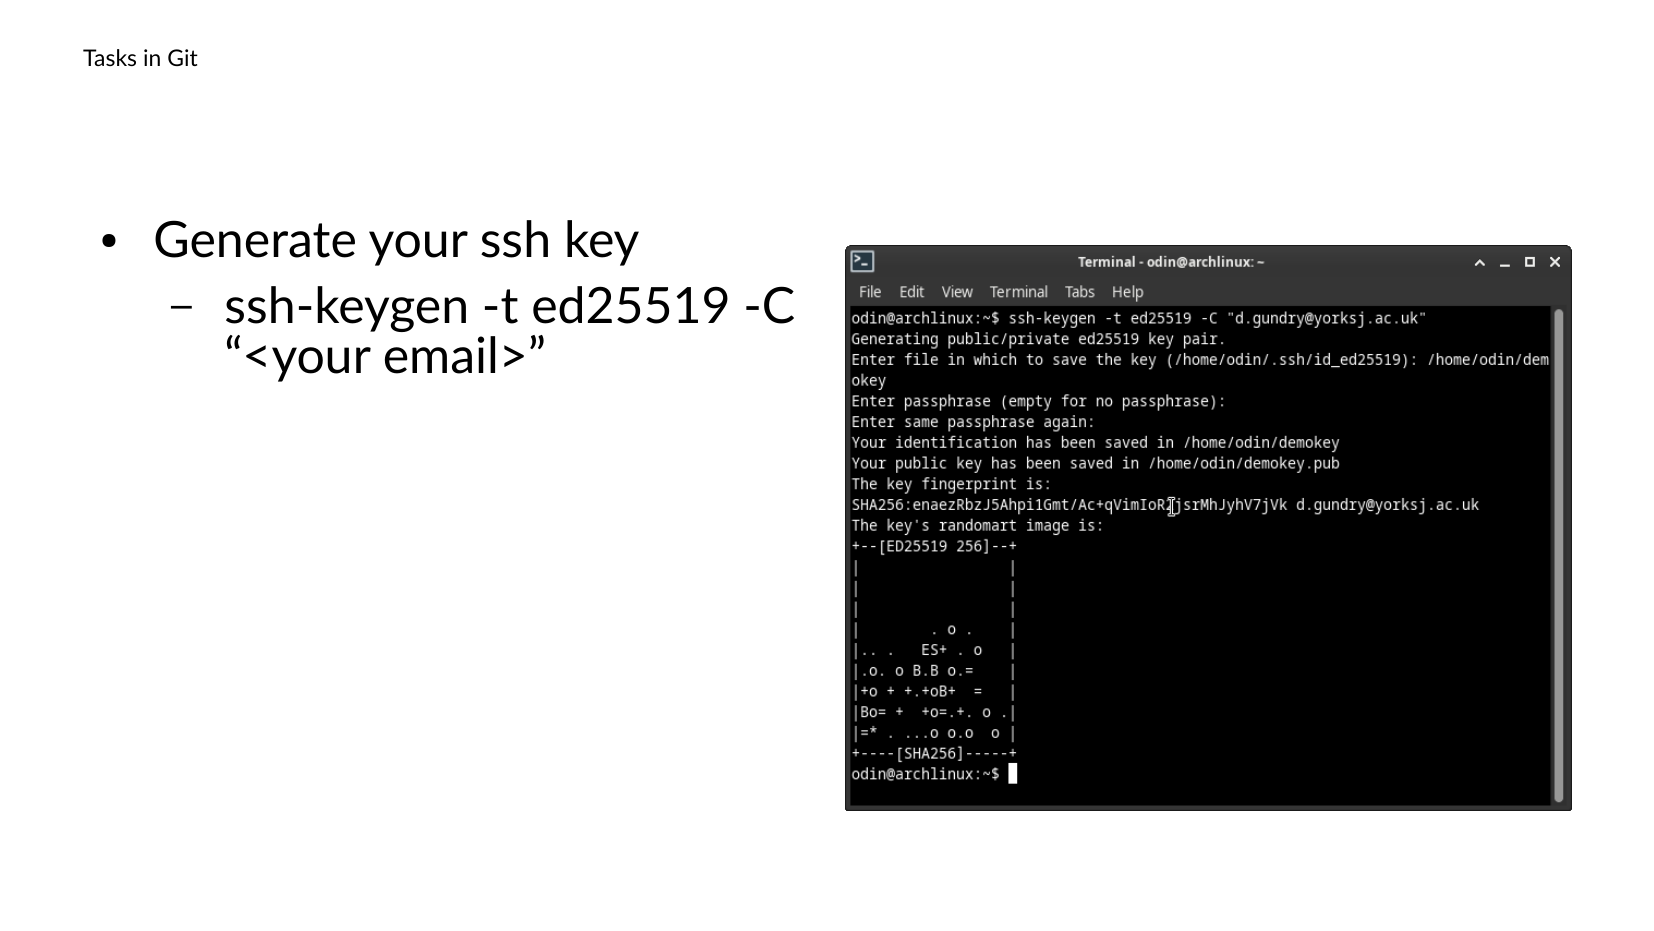

# Tasks in Git
Generate your ssh key
ssh-keygen -t ed25519 -C “<your email>”